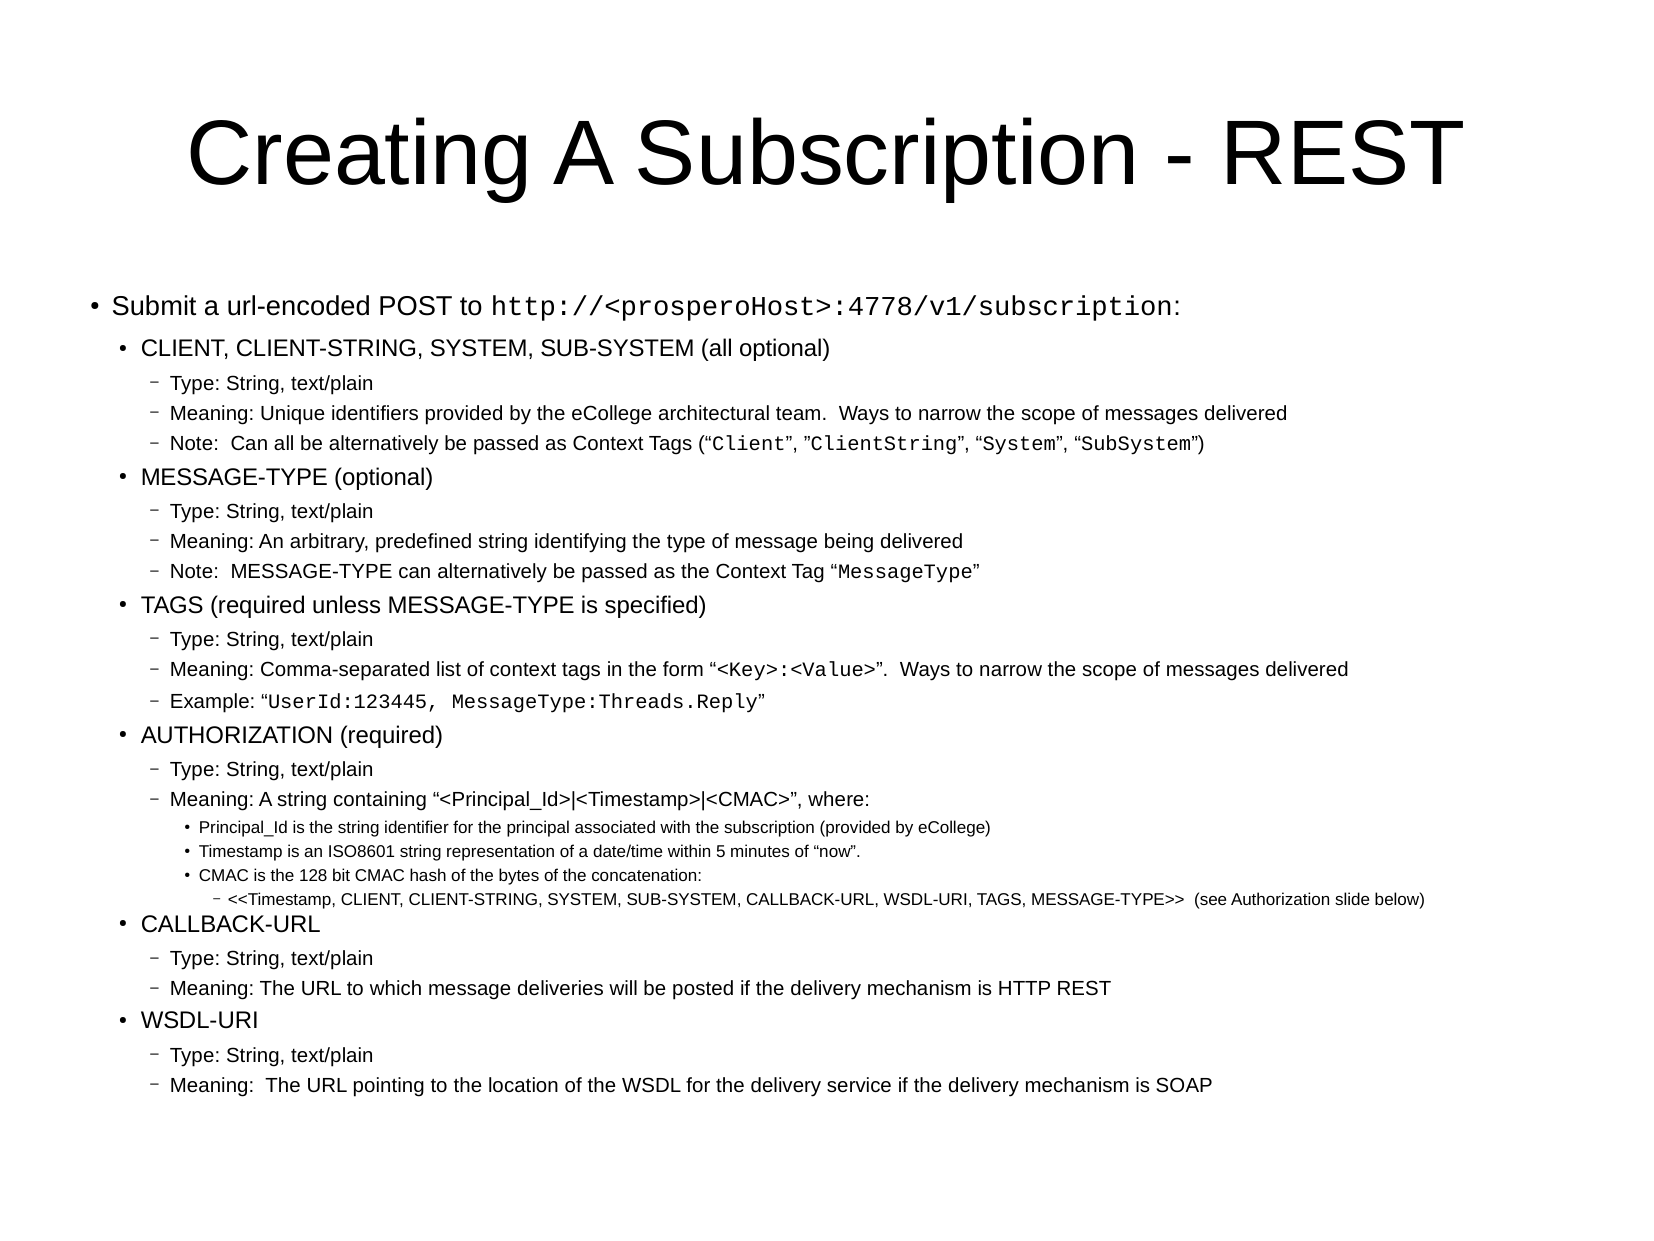

# Creating A Subscription - REST
Submit a url-encoded POST to http://<prosperoHost>:4778/v1/subscription:
CLIENT, CLIENT-STRING, SYSTEM, SUB-SYSTEM (all optional)
Type: String, text/plain
Meaning: Unique identifiers provided by the eCollege architectural team. Ways to narrow the scope of messages delivered
Note: Can all be alternatively be passed as Context Tags (“Client”, ”ClientString”, “System”, “SubSystem”)
MESSAGE-TYPE (optional)
Type: String, text/plain
Meaning: An arbitrary, predefined string identifying the type of message being delivered
Note: MESSAGE-TYPE can alternatively be passed as the Context Tag “MessageType”
TAGS (required unless MESSAGE-TYPE is specified)
Type: String, text/plain
Meaning: Comma-separated list of context tags in the form “<Key>:<Value>”. Ways to narrow the scope of messages delivered
Example: “UserId:123445, MessageType:Threads.Reply”
AUTHORIZATION (required)
Type: String, text/plain
Meaning: A string containing “<Principal_Id>|<Timestamp>|<CMAC>”, where:
Principal_Id is the string identifier for the principal associated with the subscription (provided by eCollege)
Timestamp is an ISO8601 string representation of a date/time within 5 minutes of “now”.
CMAC is the 128 bit CMAC hash of the bytes of the concatenation:
<<Timestamp, CLIENT, CLIENT-STRING, SYSTEM, SUB-SYSTEM, CALLBACK-URL, WSDL-URI, TAGS, MESSAGE-TYPE>> (see Authorization slide below)
CALLBACK-URL
Type: String, text/plain
Meaning: The URL to which message deliveries will be posted if the delivery mechanism is HTTP REST
WSDL-URI
Type: String, text/plain
Meaning: The URL pointing to the location of the WSDL for the delivery service if the delivery mechanism is SOAP